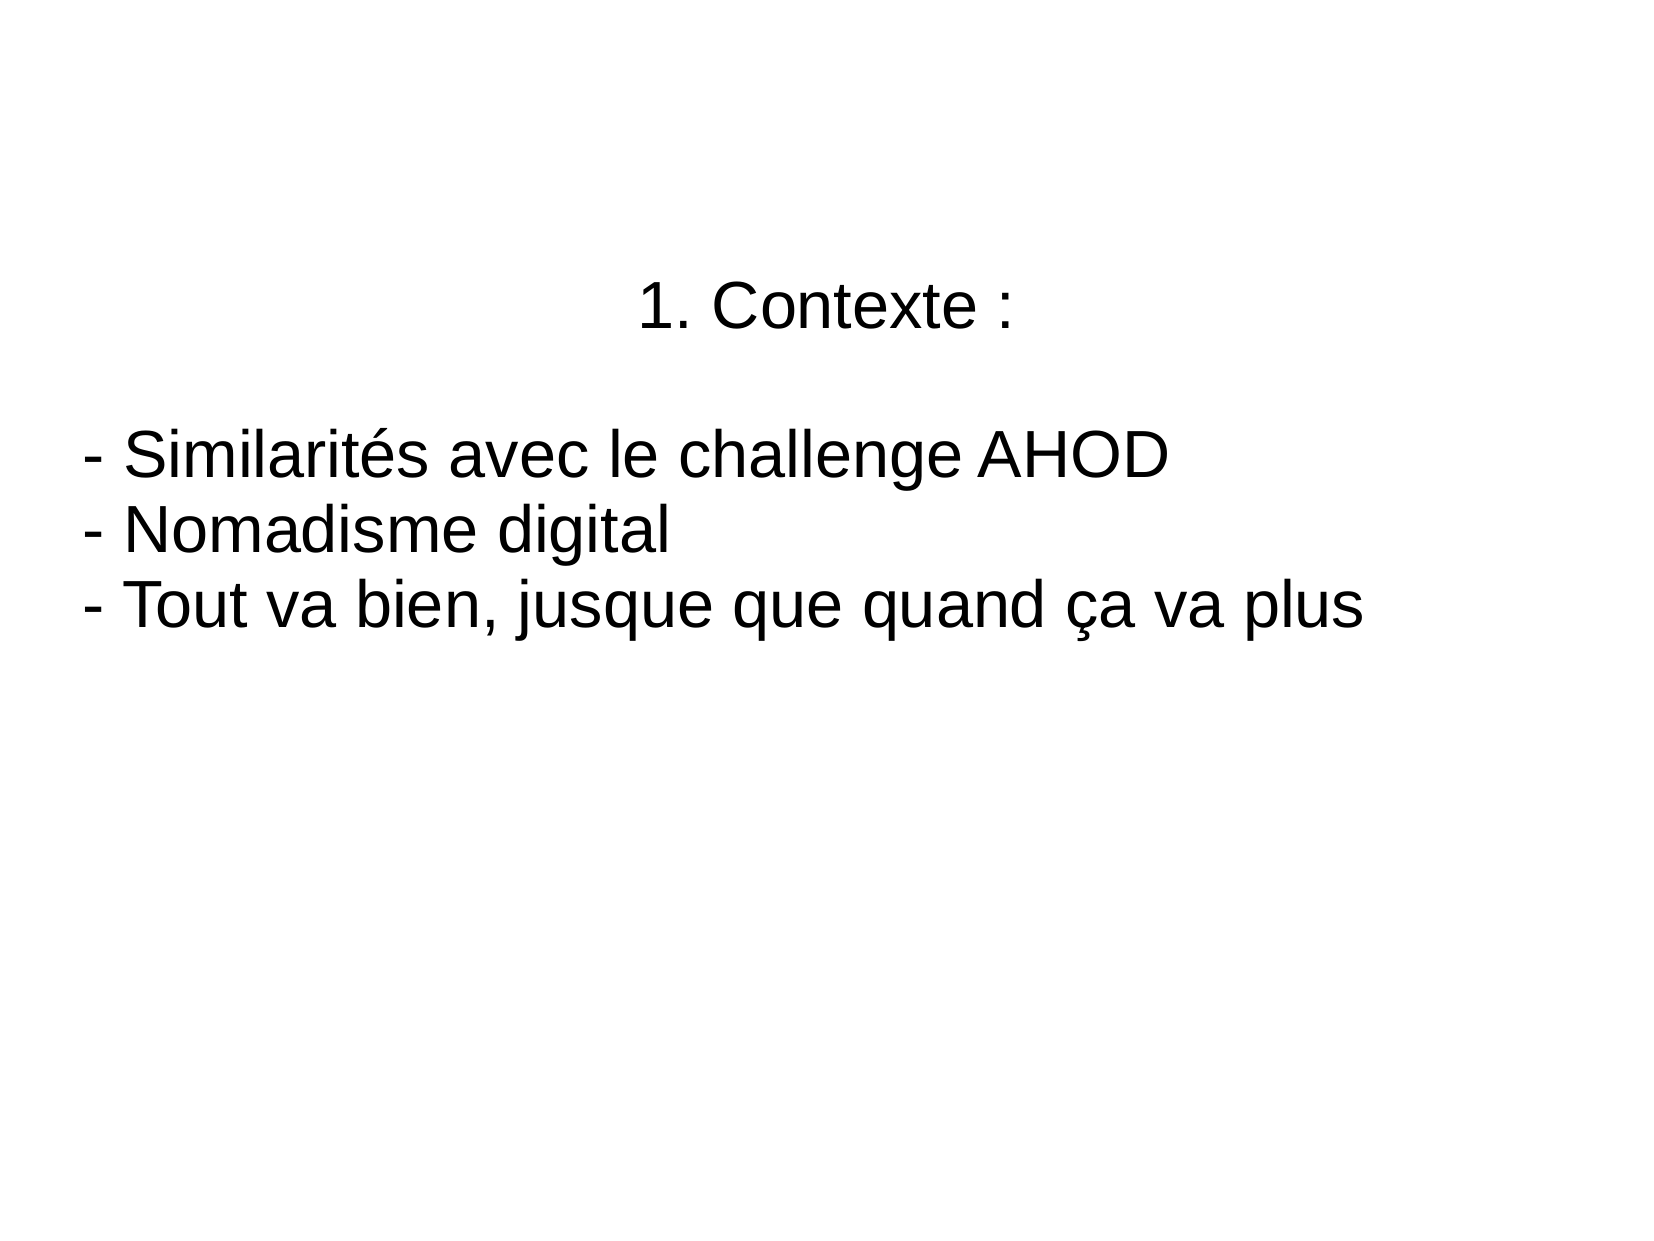

# 1. Contexte :
- Similarités avec le challenge AHOD
- Nomadisme digital
- Tout va bien, jusque que quand ça va plus